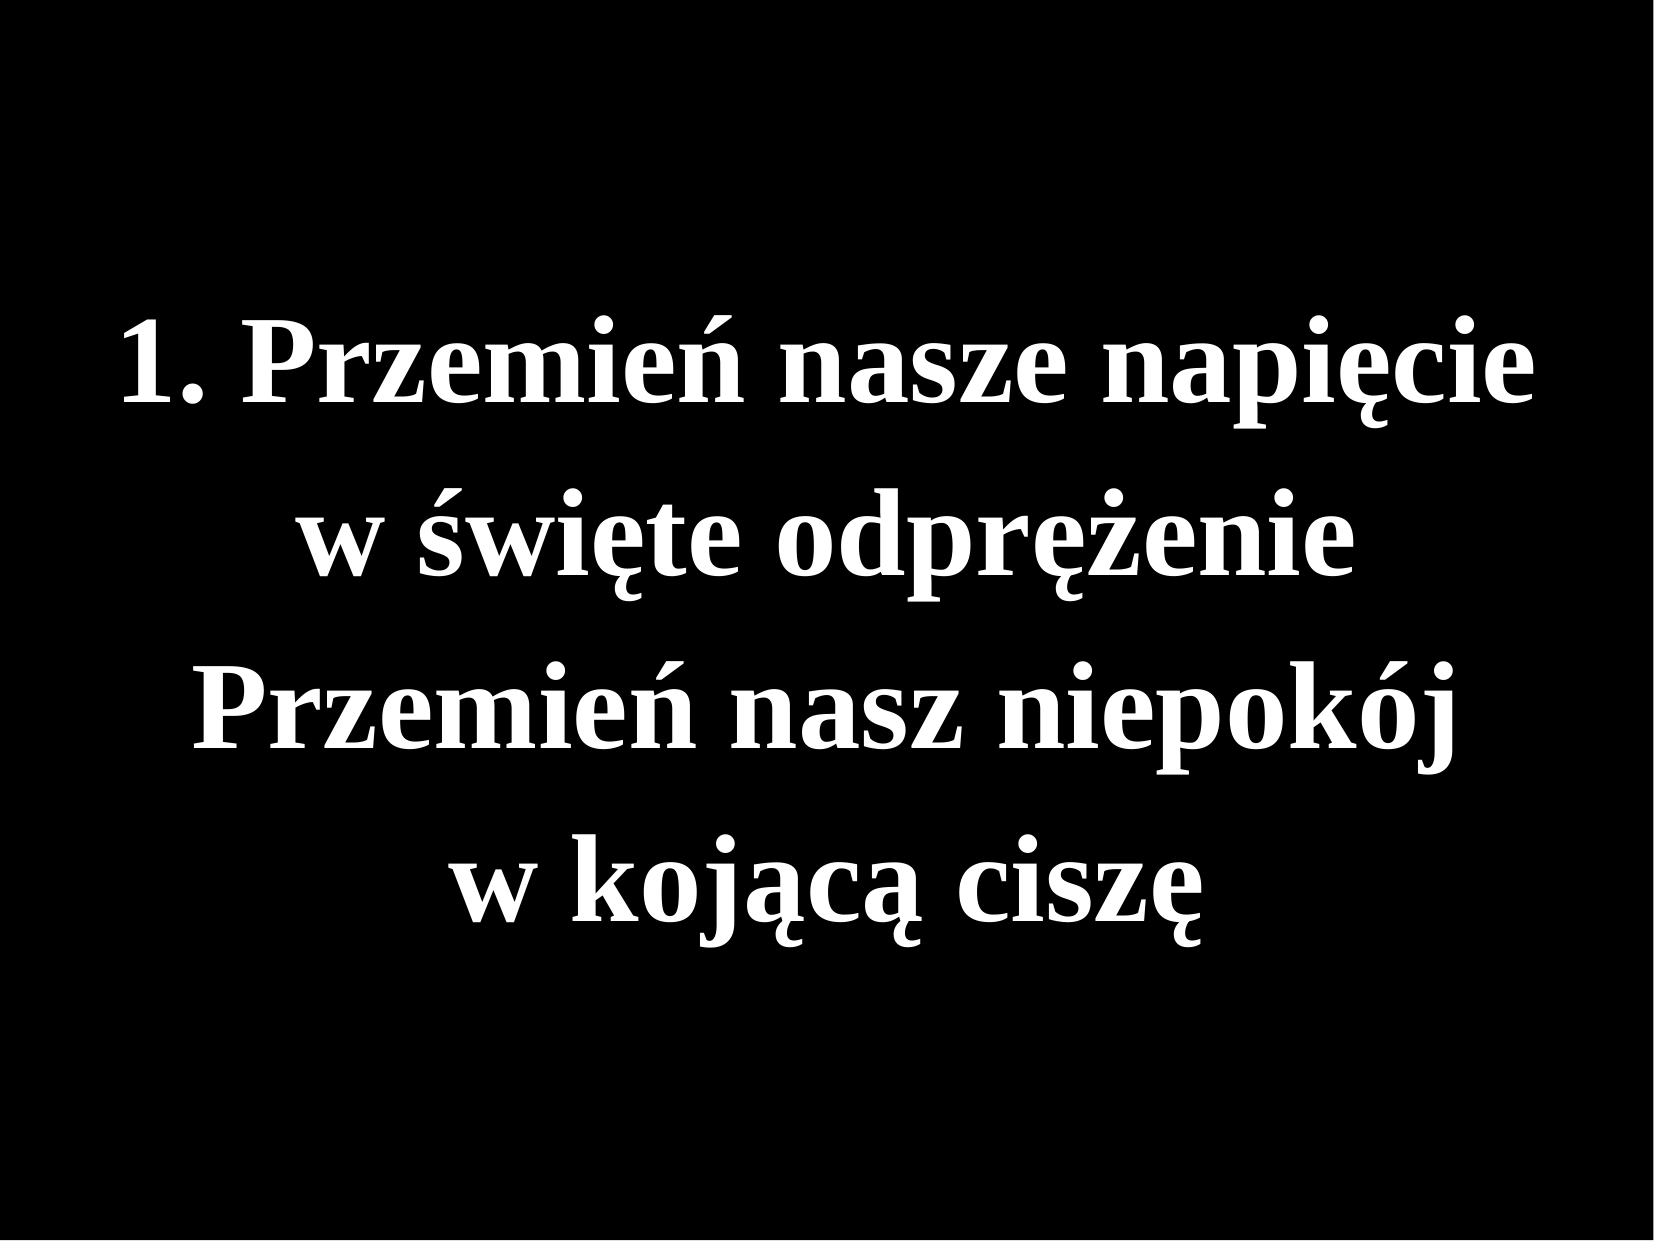

# 1. Przemień nasze napięcie ppp w święte odprężenie ppp Przemień nasz niepokój ppp w kojącą ciszę